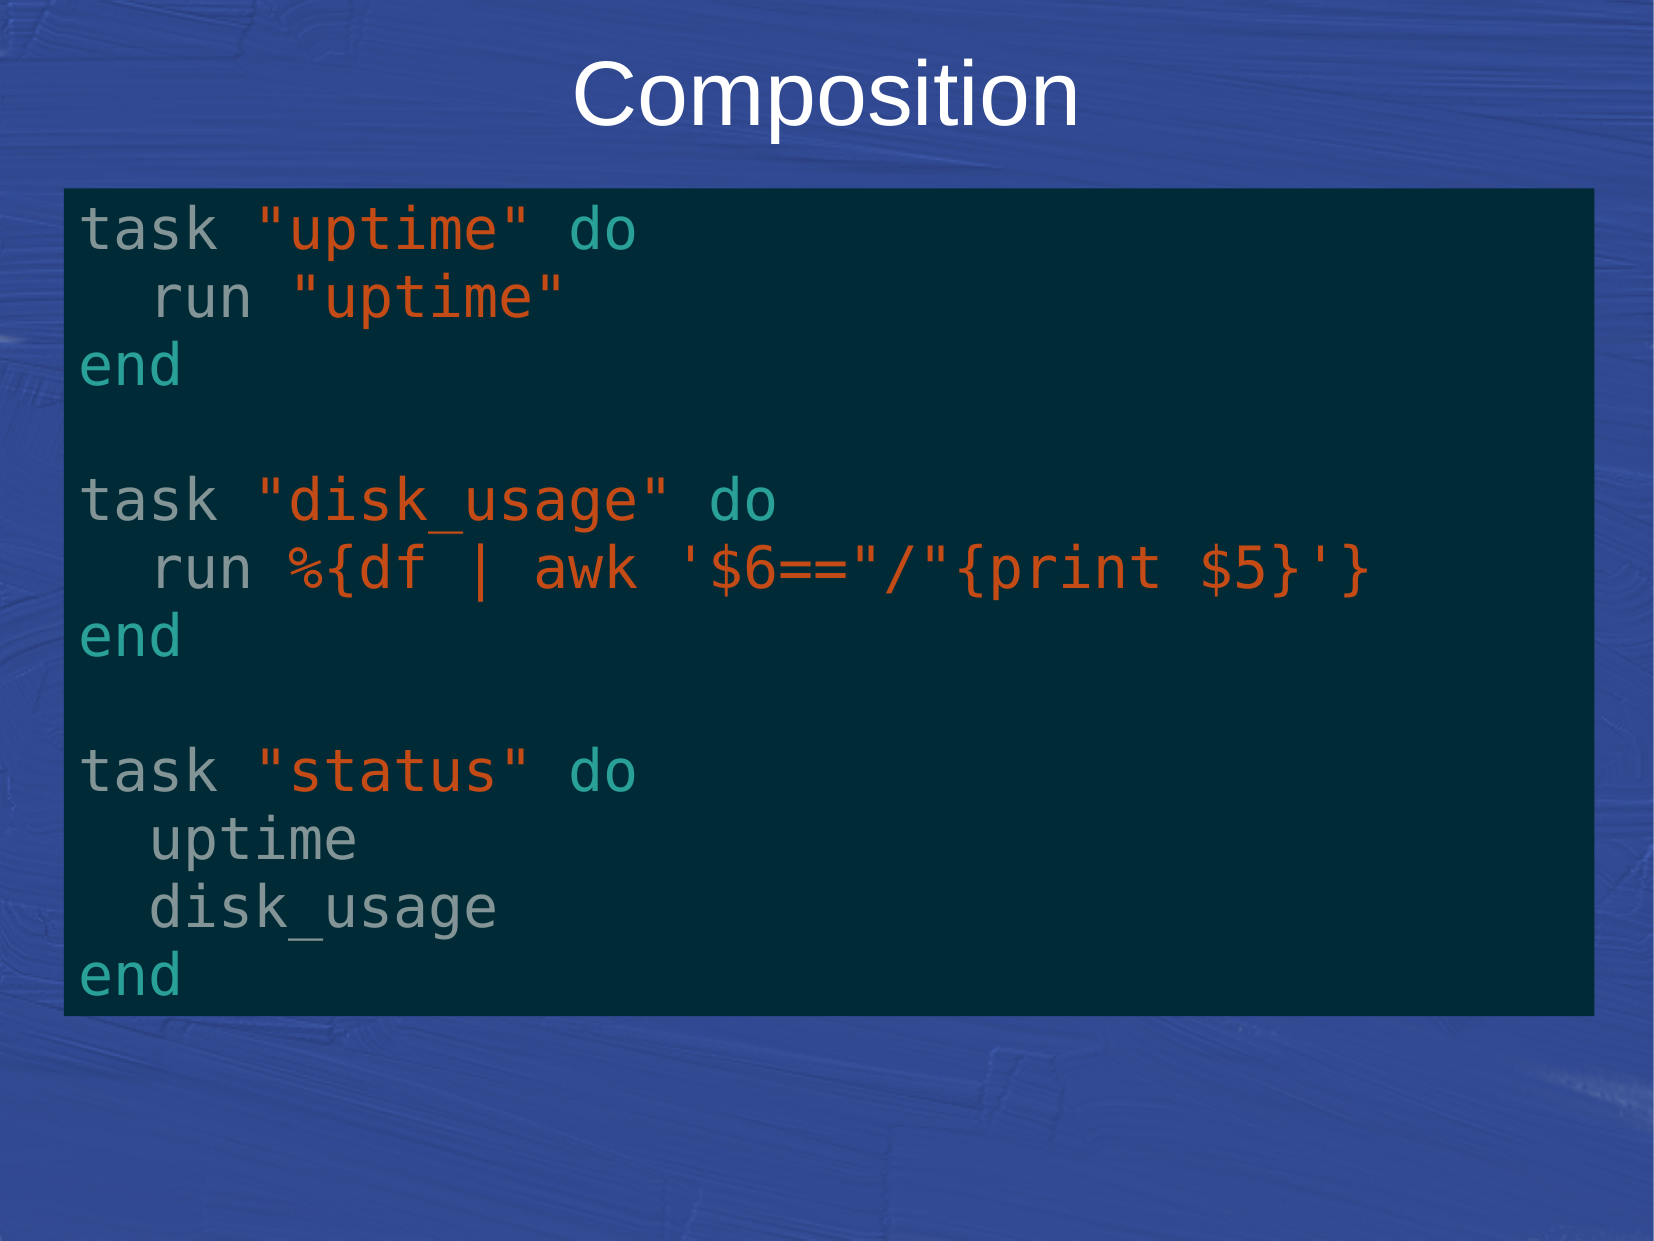

# Composition
task "uptime" do
 run "uptime"
end
task "disk_usage" do
 run %{df | awk '$6=="/"{print $5}'}
end
task "status" do
 uptime
 disk_usage
end